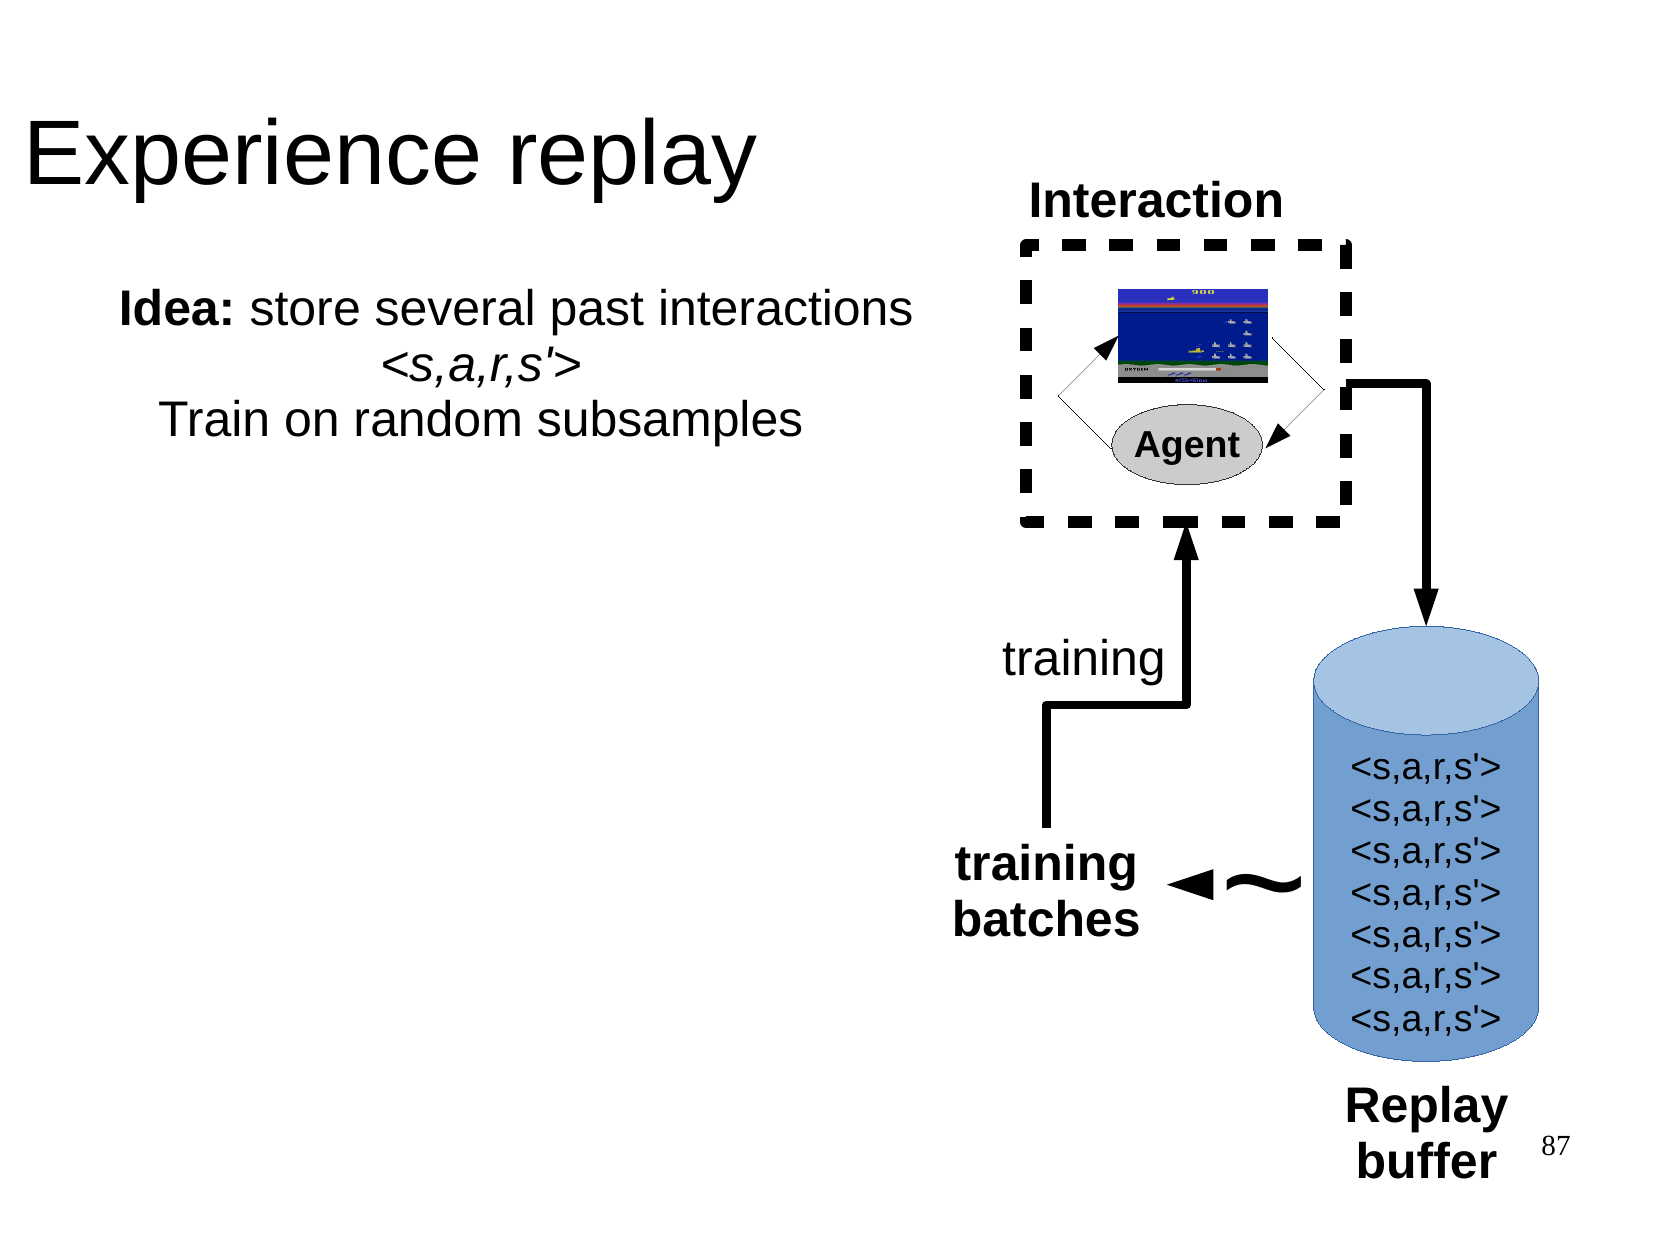

# Experience replay
Interaction
	Idea: store several past interactions
<s,a,r,s'>
Train on random subsamples
Agent
training
<s,a,r,s'>
<s,a,r,s'>
<s,a,r,s'>
<s,a,r,s'>
<s,a,r,s'>
<s,a,r,s'>
<s,a,r,s'>
~
training
batches
Replay
buffer
87